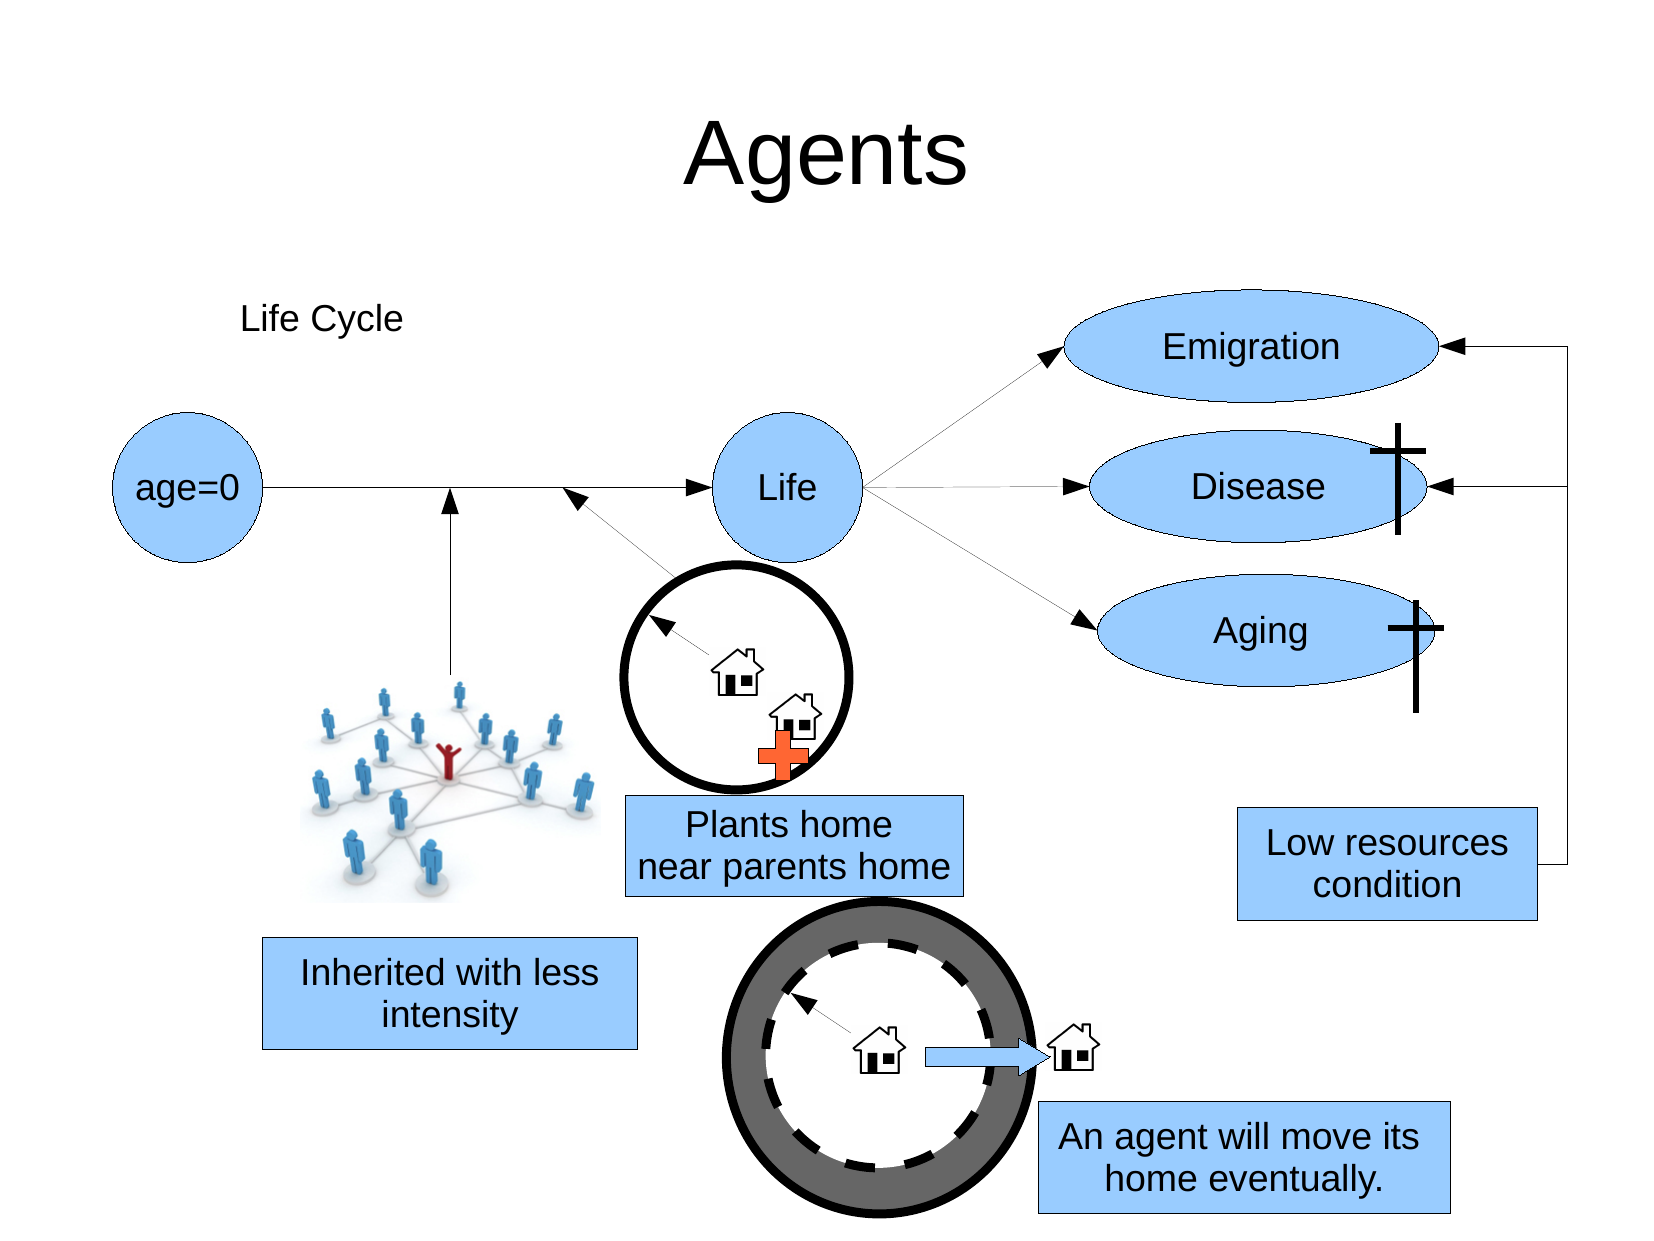

# Agents
Life Cycle
Emigration
age=0
Life
Disease
Aging
Plants home
near parents home
Low resources
condition
Inherited with less
intensity
An agent will move its
home eventually.